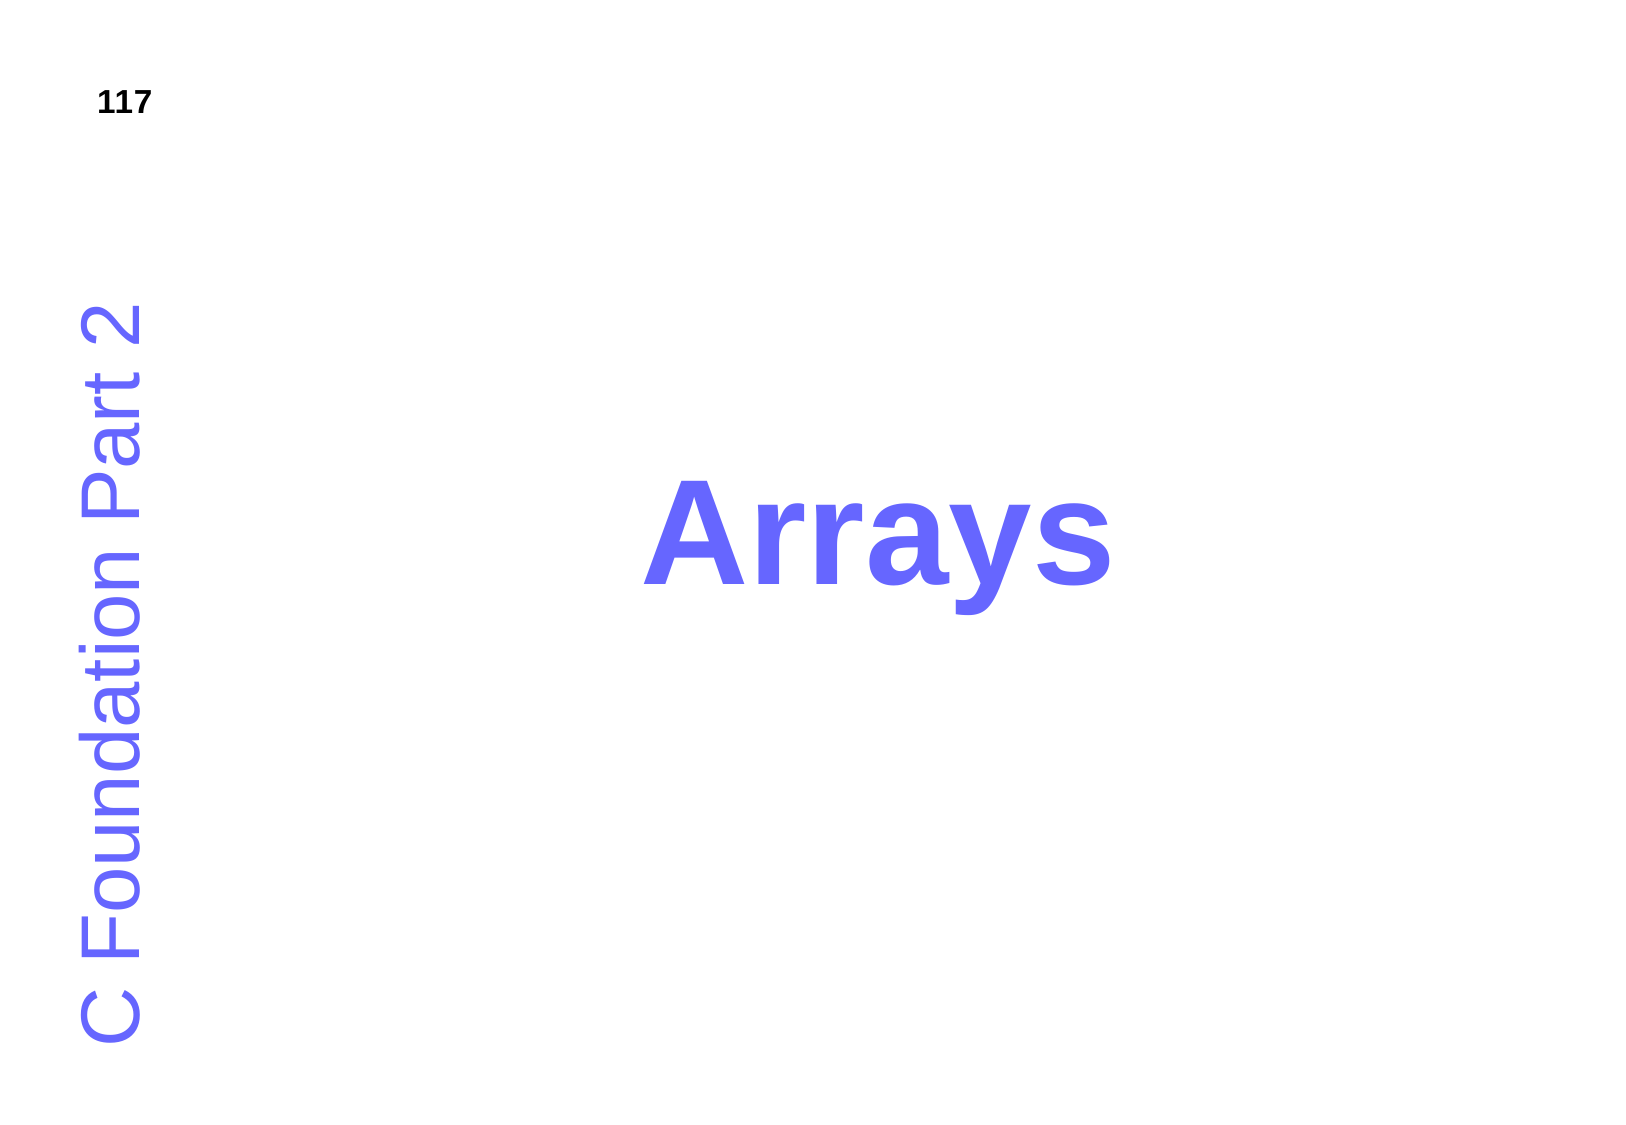

117
Arrays
# C Foundation Part 2